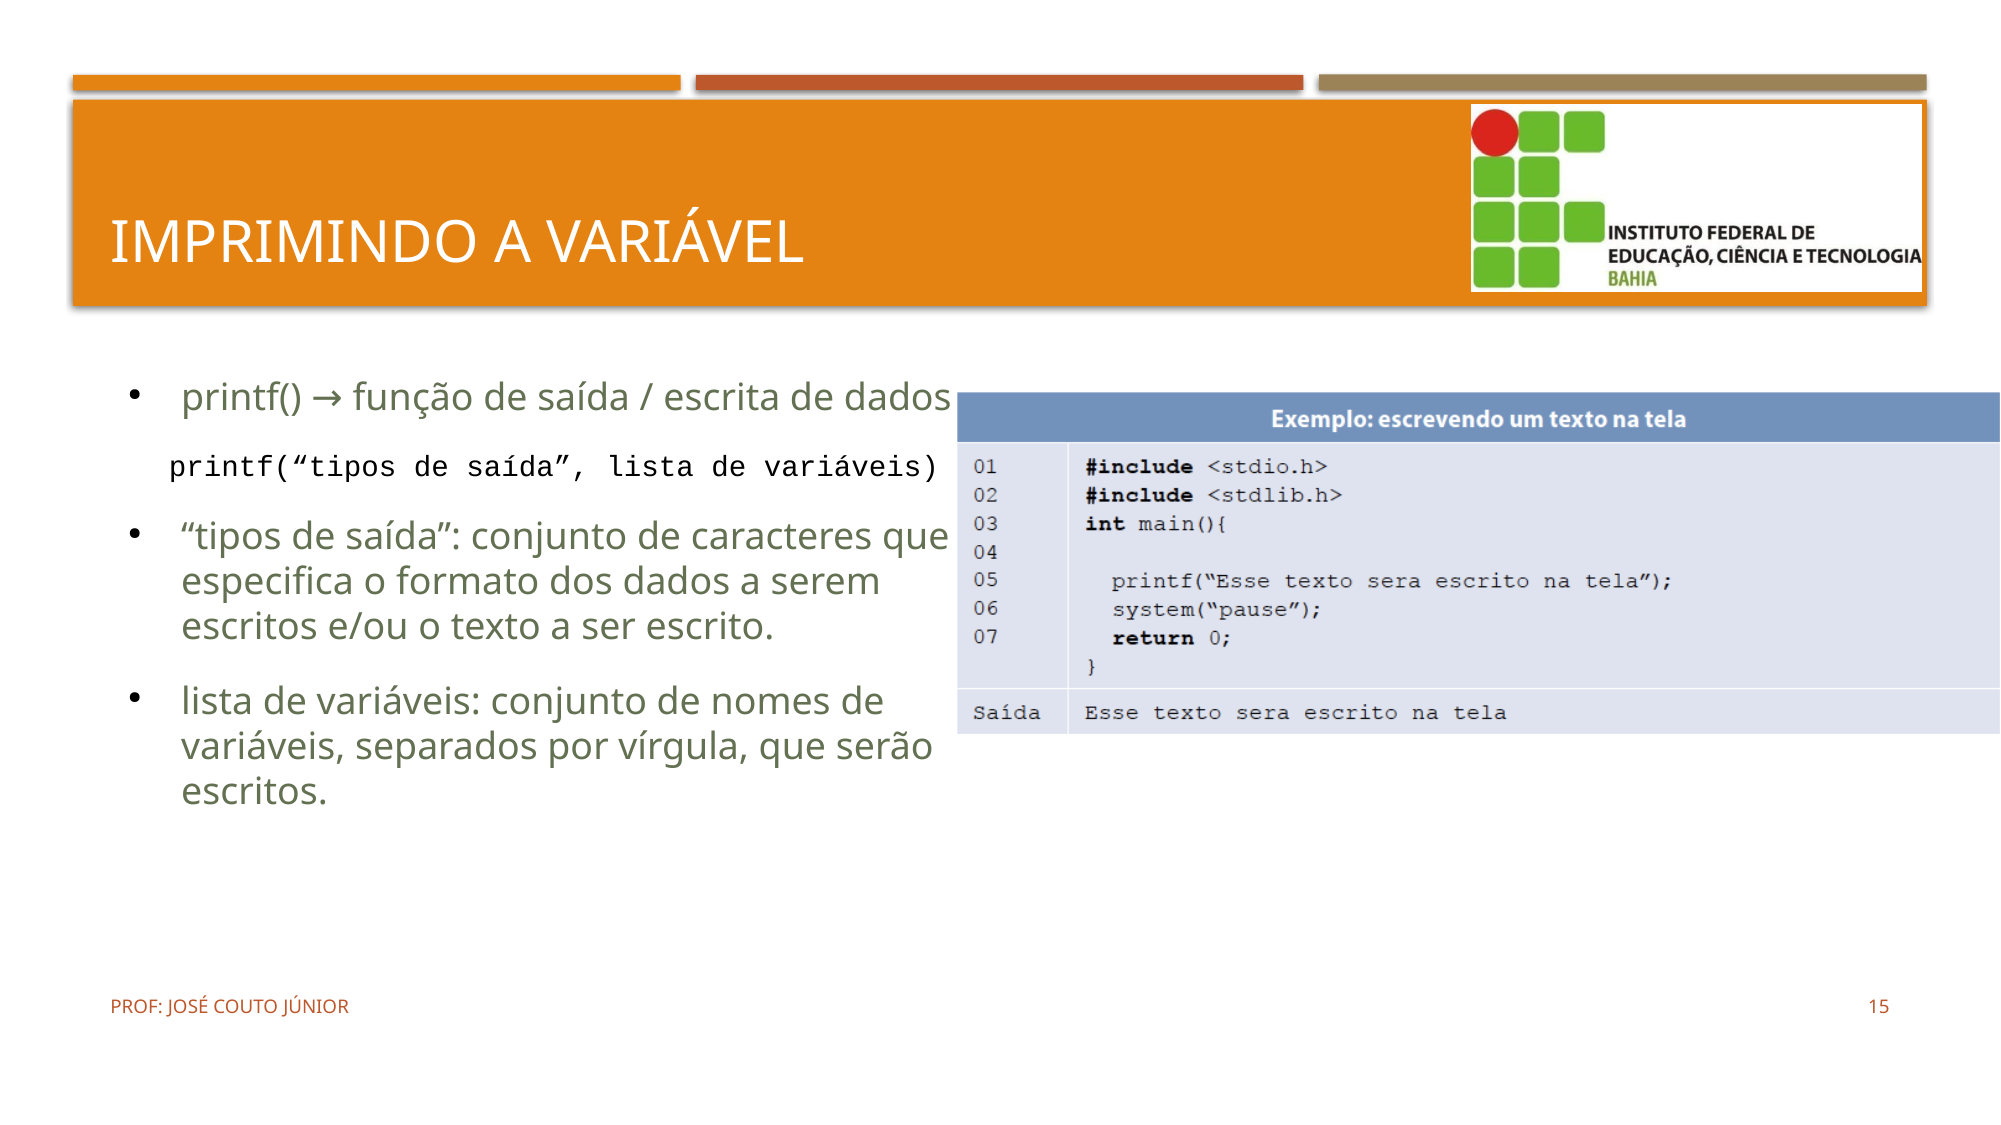

# Imprimindo a variável
printf() → função de saída / escrita de dados
printf(“tipos de saída”, lista de variáveis)
“tipos de saída”: conjunto de caracteres que especifica o formato dos dados a serem escritos e/ou o texto a ser escrito.
lista de variáveis: conjunto de nomes de variáveis, separados por vírgula, que serão escritos.
Prof: José Couto Júnior
15